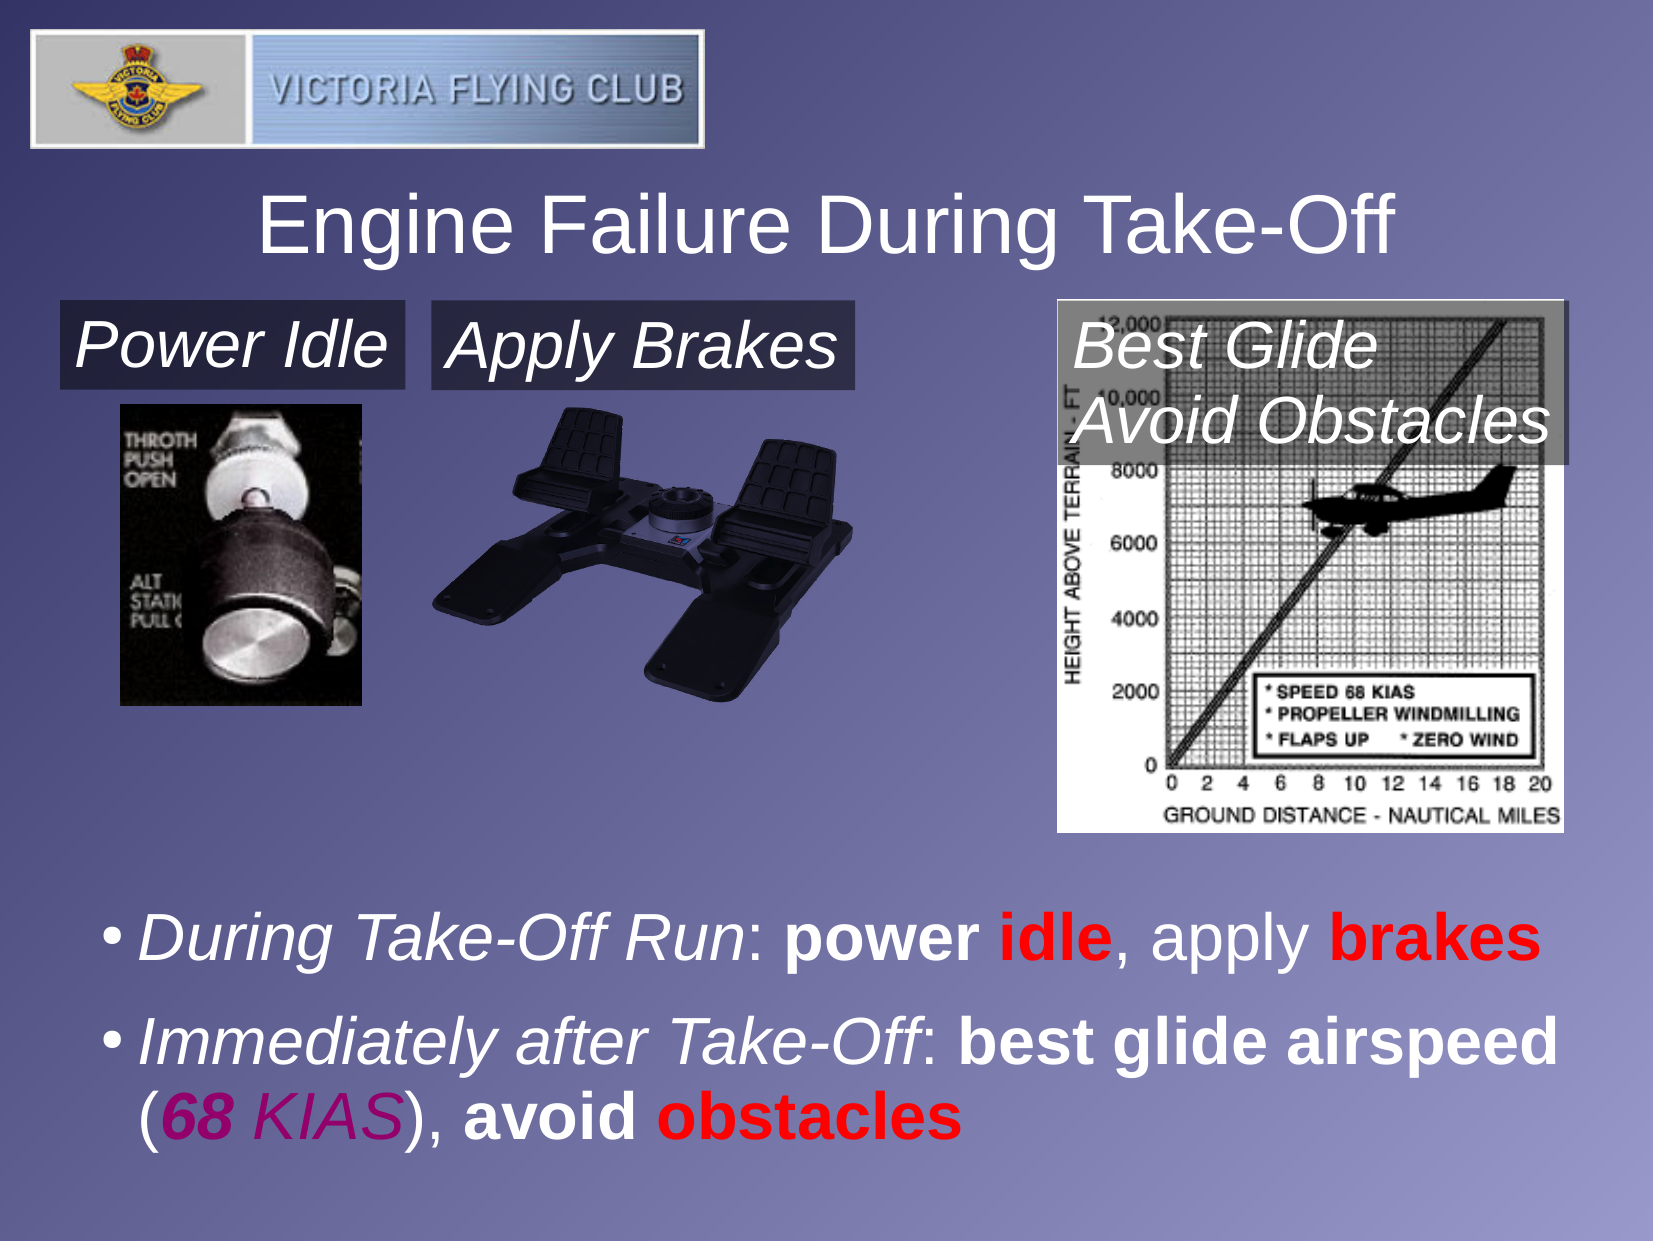

# Engine Failure During Take-Off
Power Idle
Apply Brakes
Best Glide
Avoid Obstacles
During Take-Off Run: power idle, apply brakes
Immediately after Take-Off: best glide airspeed (68 KIAS), avoid obstacles